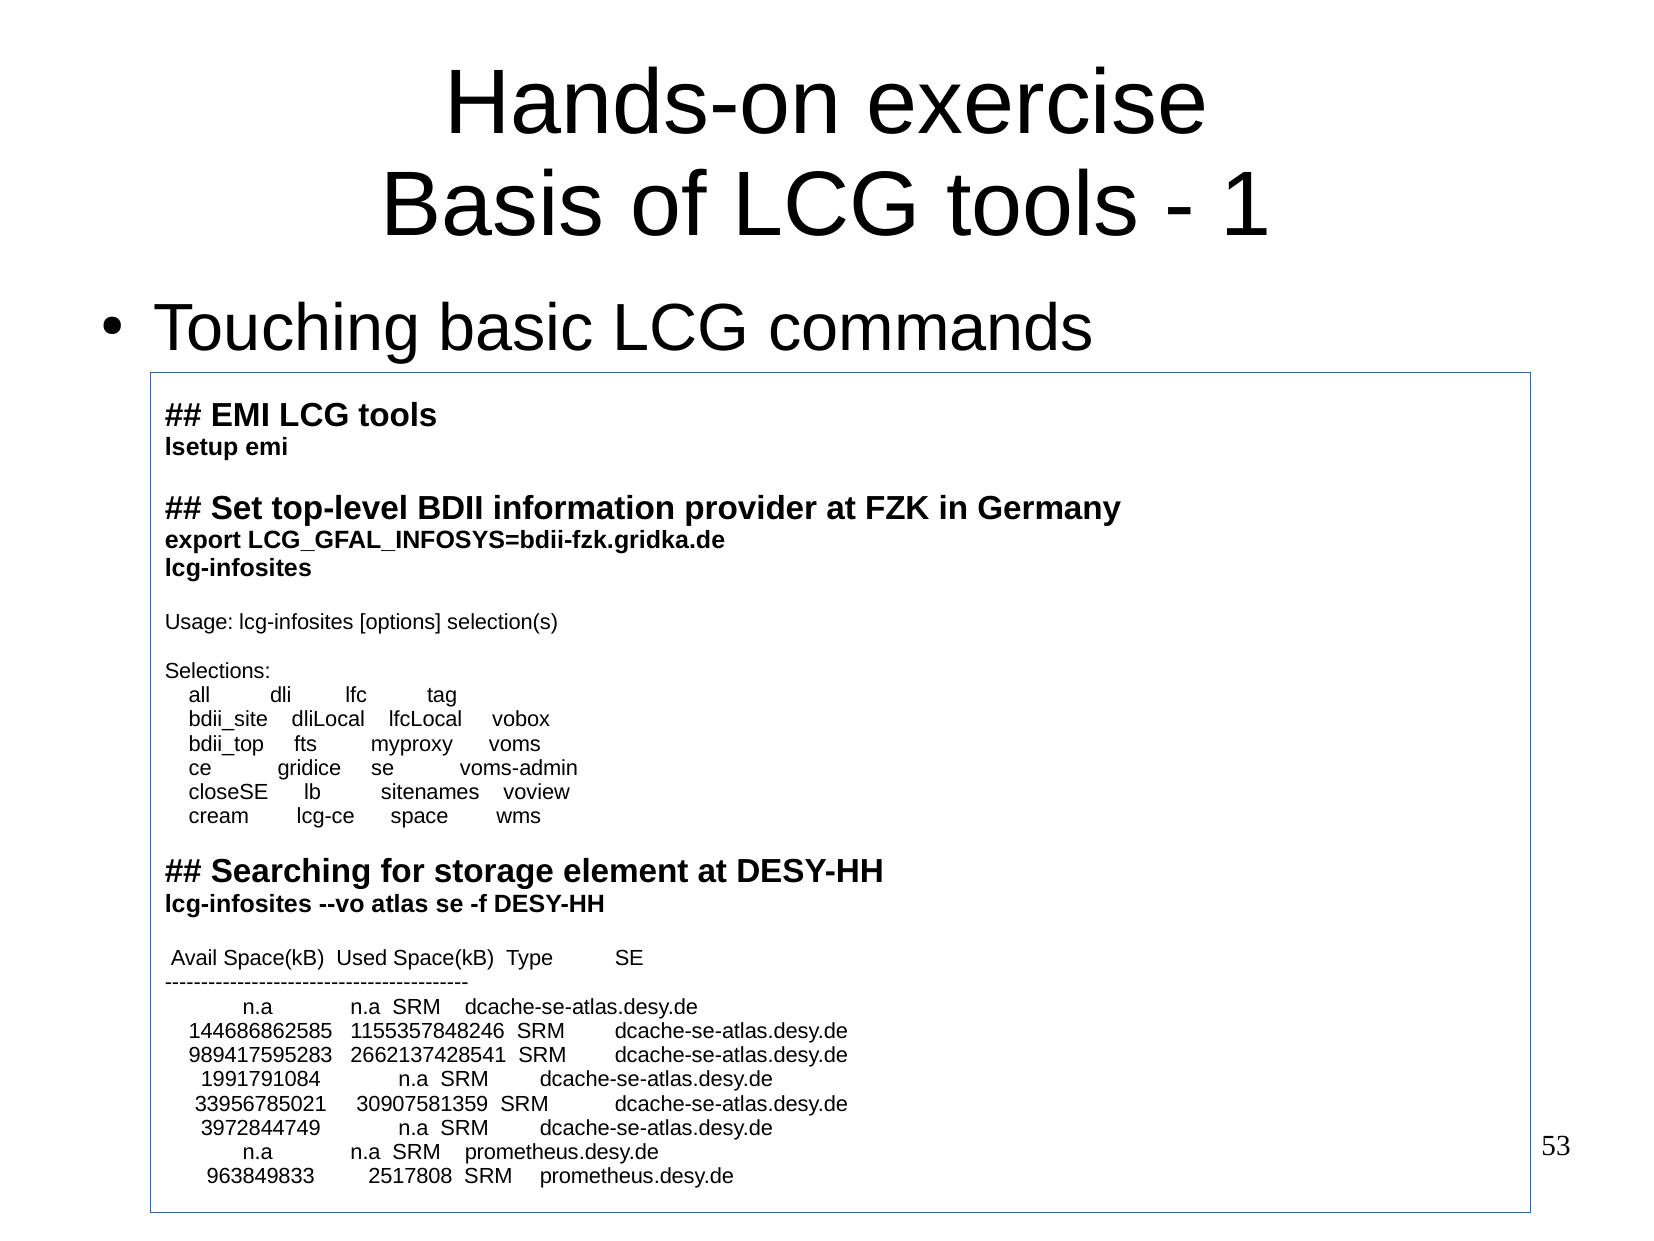

# Hands-on exercise Basis of LCG tools - 1
Touching basic LCG commands
## EMI LCG tools
lsetup emi
## Set top-level BDII information provider at FZK in Germany
export LCG_GFAL_INFOSYS=bdii-fzk.gridka.de
lcg-infosites
Usage: lcg-infosites [options] selection(s)
Selections:
 all dli lfc tag
 bdii_site dliLocal lfcLocal vobox
 bdii_top fts myproxy voms
 ce gridice se voms-admin
 closeSE lb sitenames voview
 cream lcg-ce space wms
## Searching for storage element at DESY-HH
lcg-infosites --vo atlas se -f DESY-HH
 Avail Space(kB) Used Space(kB) Type 	SE
------------------------------------------
 n.a n.a SRM 	dcache-se-atlas.desy.de
 144686862585 1155357848246 SRM 	dcache-se-atlas.desy.de
 989417595283 2662137428541 SRM 	dcache-se-atlas.desy.de
 1991791084 n.a SRM 	dcache-se-atlas.desy.de
 33956785021 30907581359 SRM 	dcache-se-atlas.desy.de
 3972844749 n.a SRM 	dcache-se-atlas.desy.de
 n.a n.a SRM 	prometheus.desy.de
 963849833 2517808 SRM 	prometheus.desy.de
53